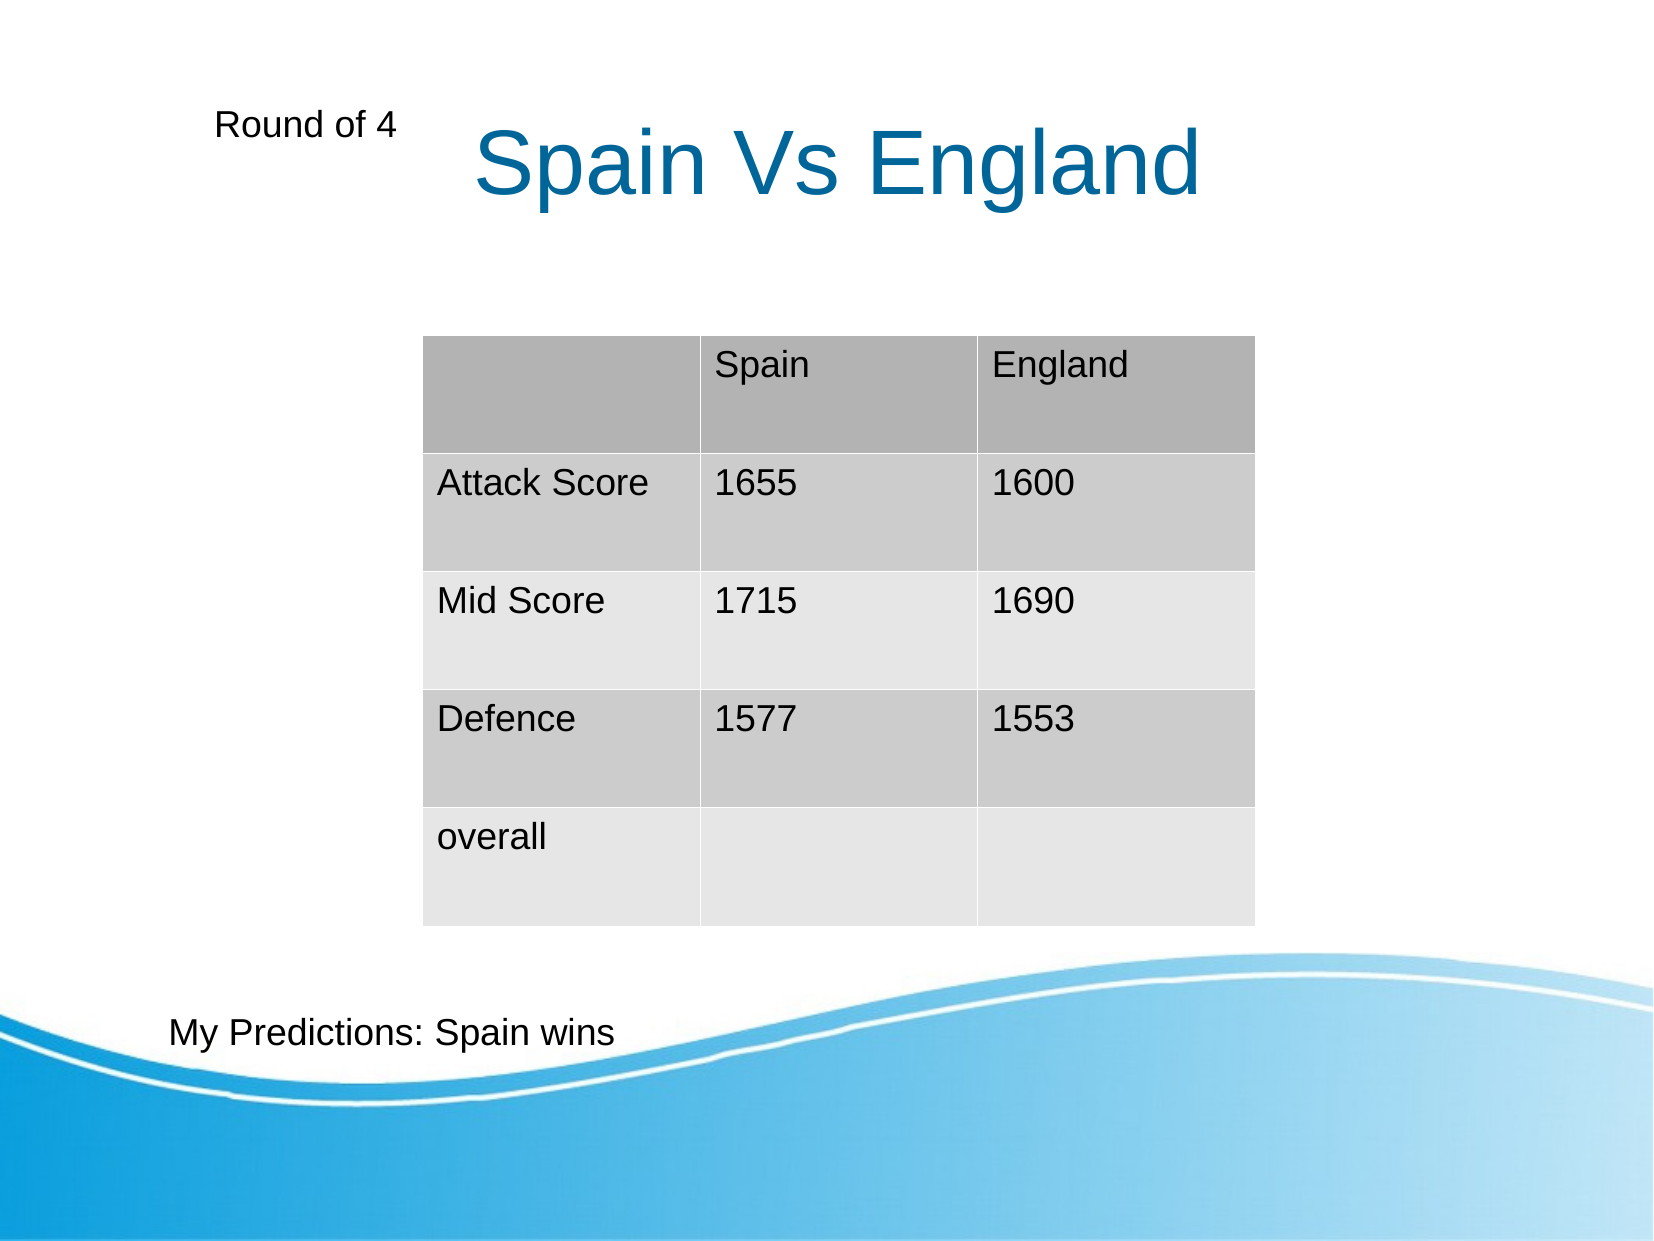

# Spain Vs England
Round of 4
| | Spain | England |
| --- | --- | --- |
| Attack Score | 1655 | 1600 |
| Mid Score | 1715 | 1690 |
| Defence | 1577 | 1553 |
| overall | | |
My Predictions: Spain wins